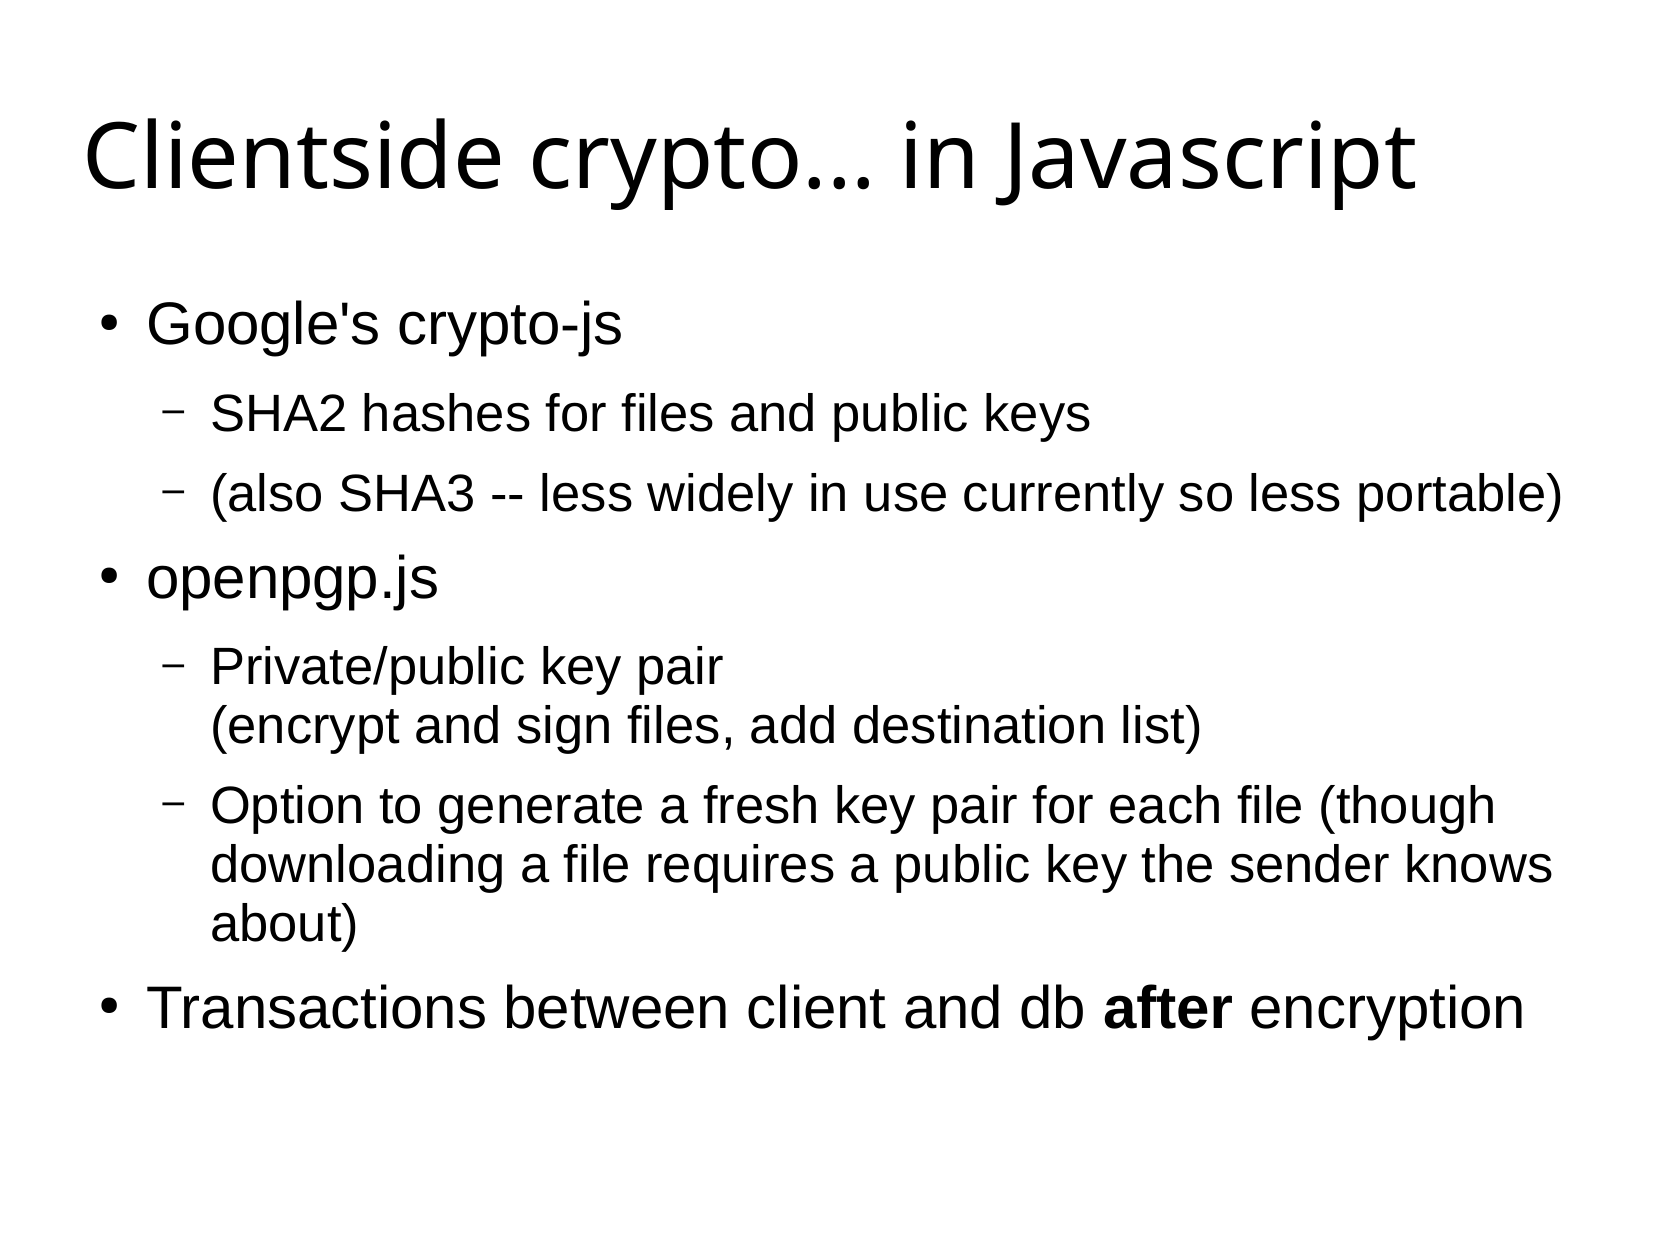

# Clientside crypto... in Javascript
Google's crypto-js
SHA2 hashes for files and public keys
(also SHA3 -- less widely in use currently so less portable)
openpgp.js
Private/public key pair
(encrypt and sign files, add destination list)
Option to generate a fresh key pair for each file (though downloading a file requires a public key the sender knows about)
Transactions between client and db after encryption